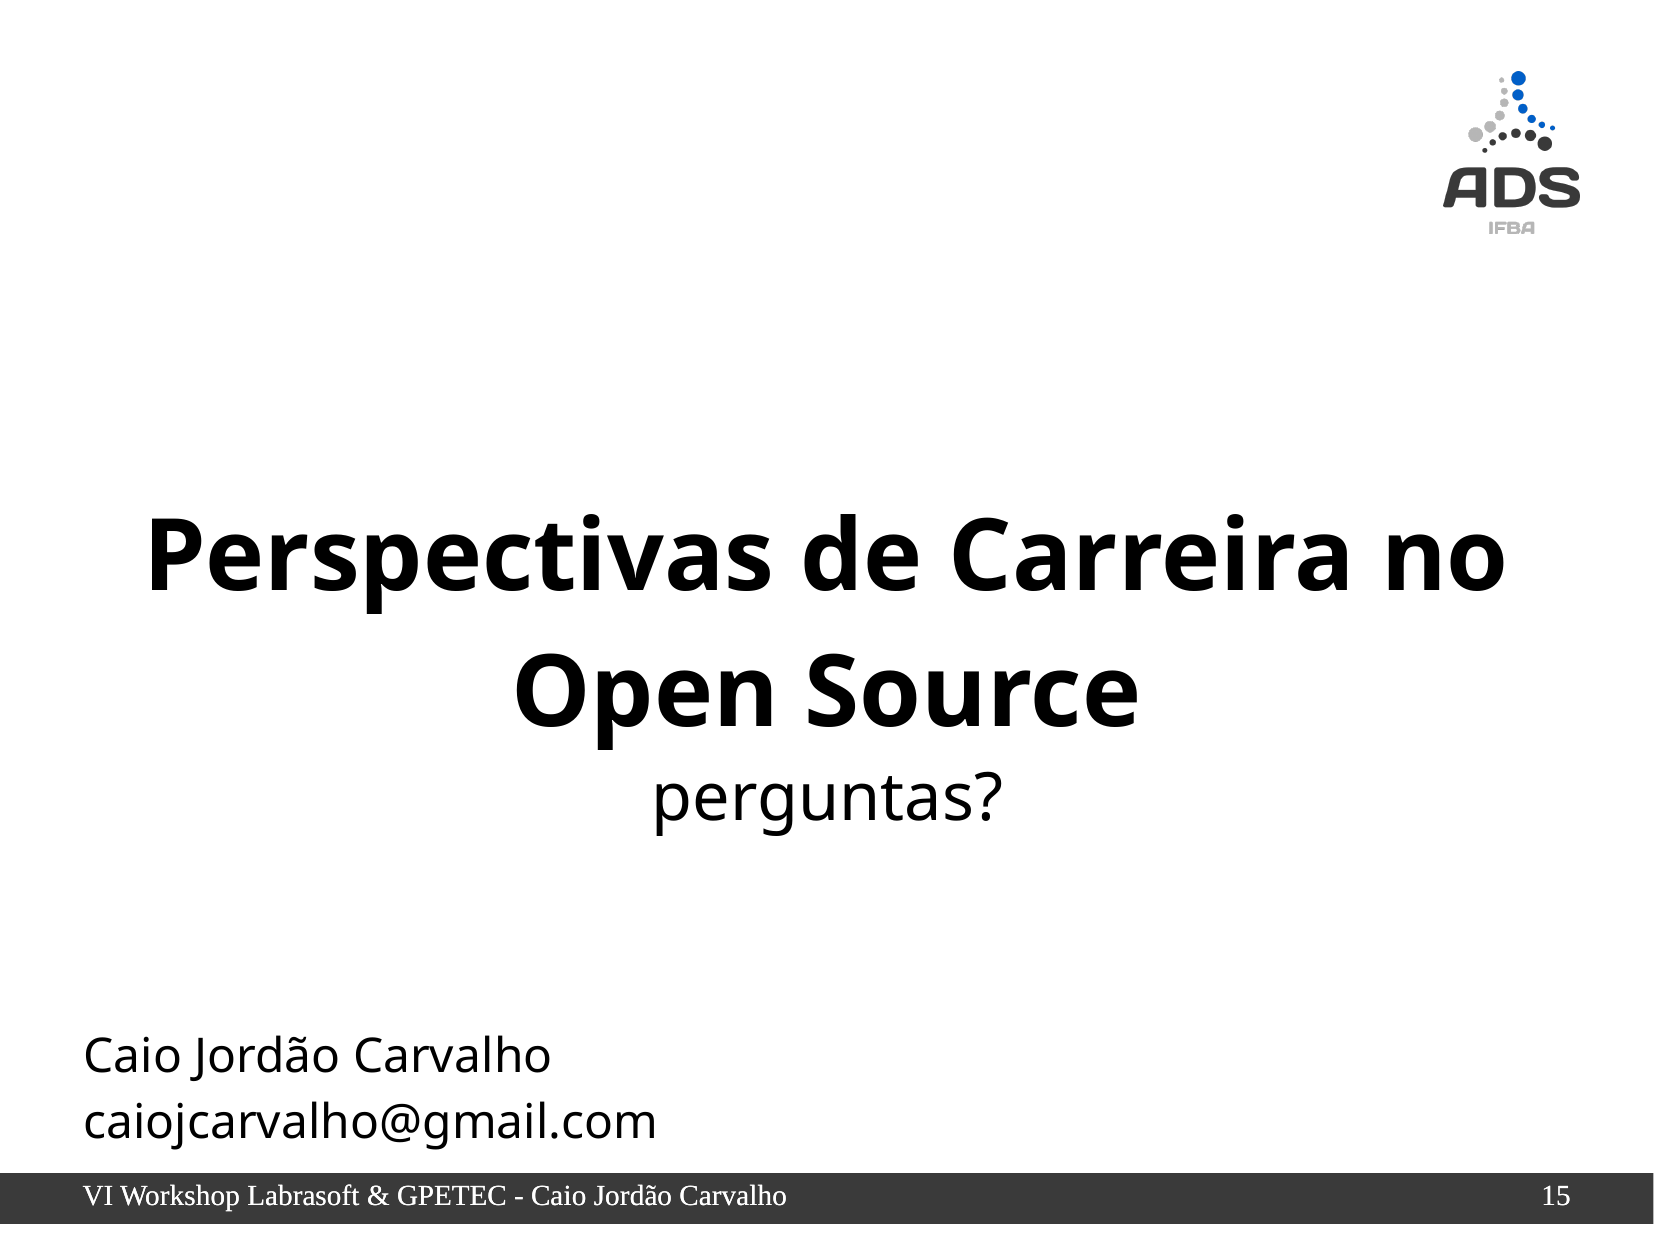

Perspectivas de Carreira no Open Source
perguntas?
Caio Jordão Carvalho
caiojcarvalho@gmail.com